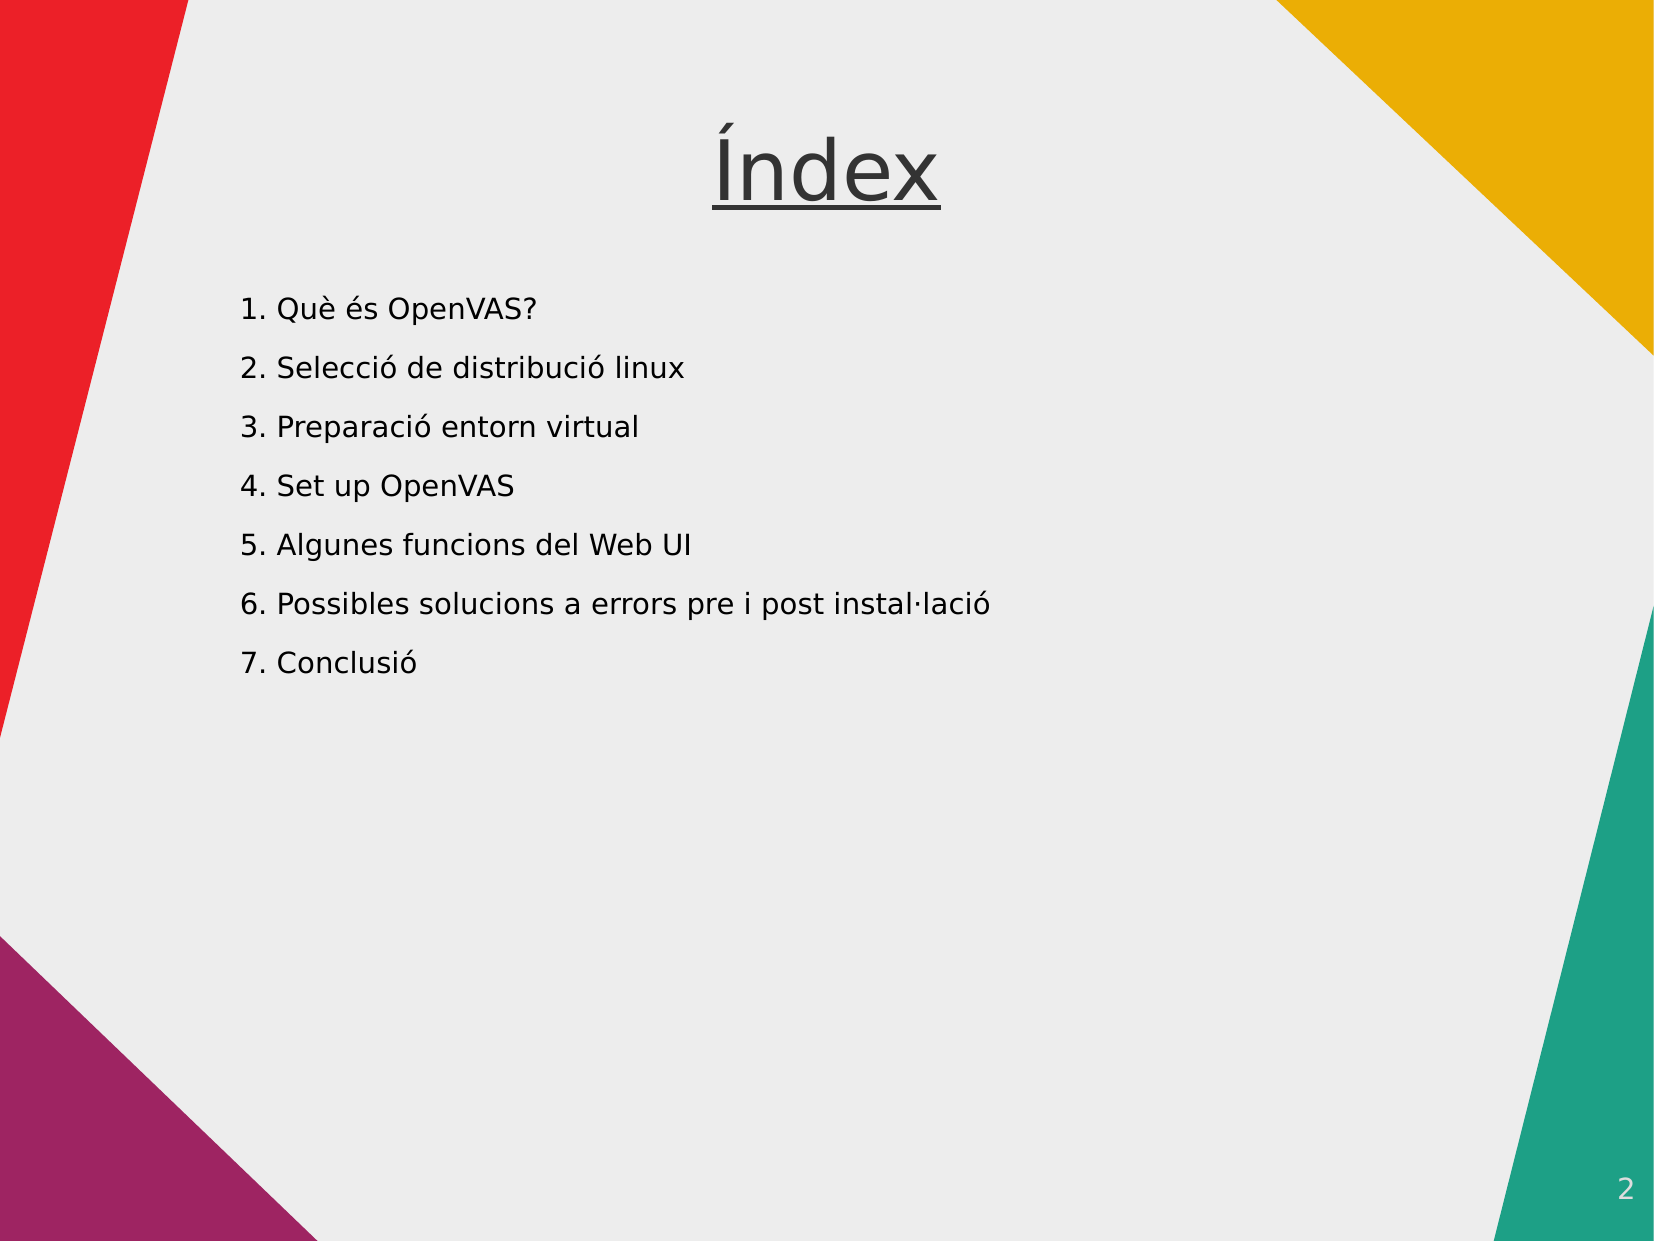

# Índex
1. Què és OpenVAS?
2. Selecció de distribució linux
3. Preparació entorn virtual
4. Set up OpenVAS
5. Algunes funcions del Web UI
6. Possibles solucions a errors pre i post instal·lació
7. Conclusió
2